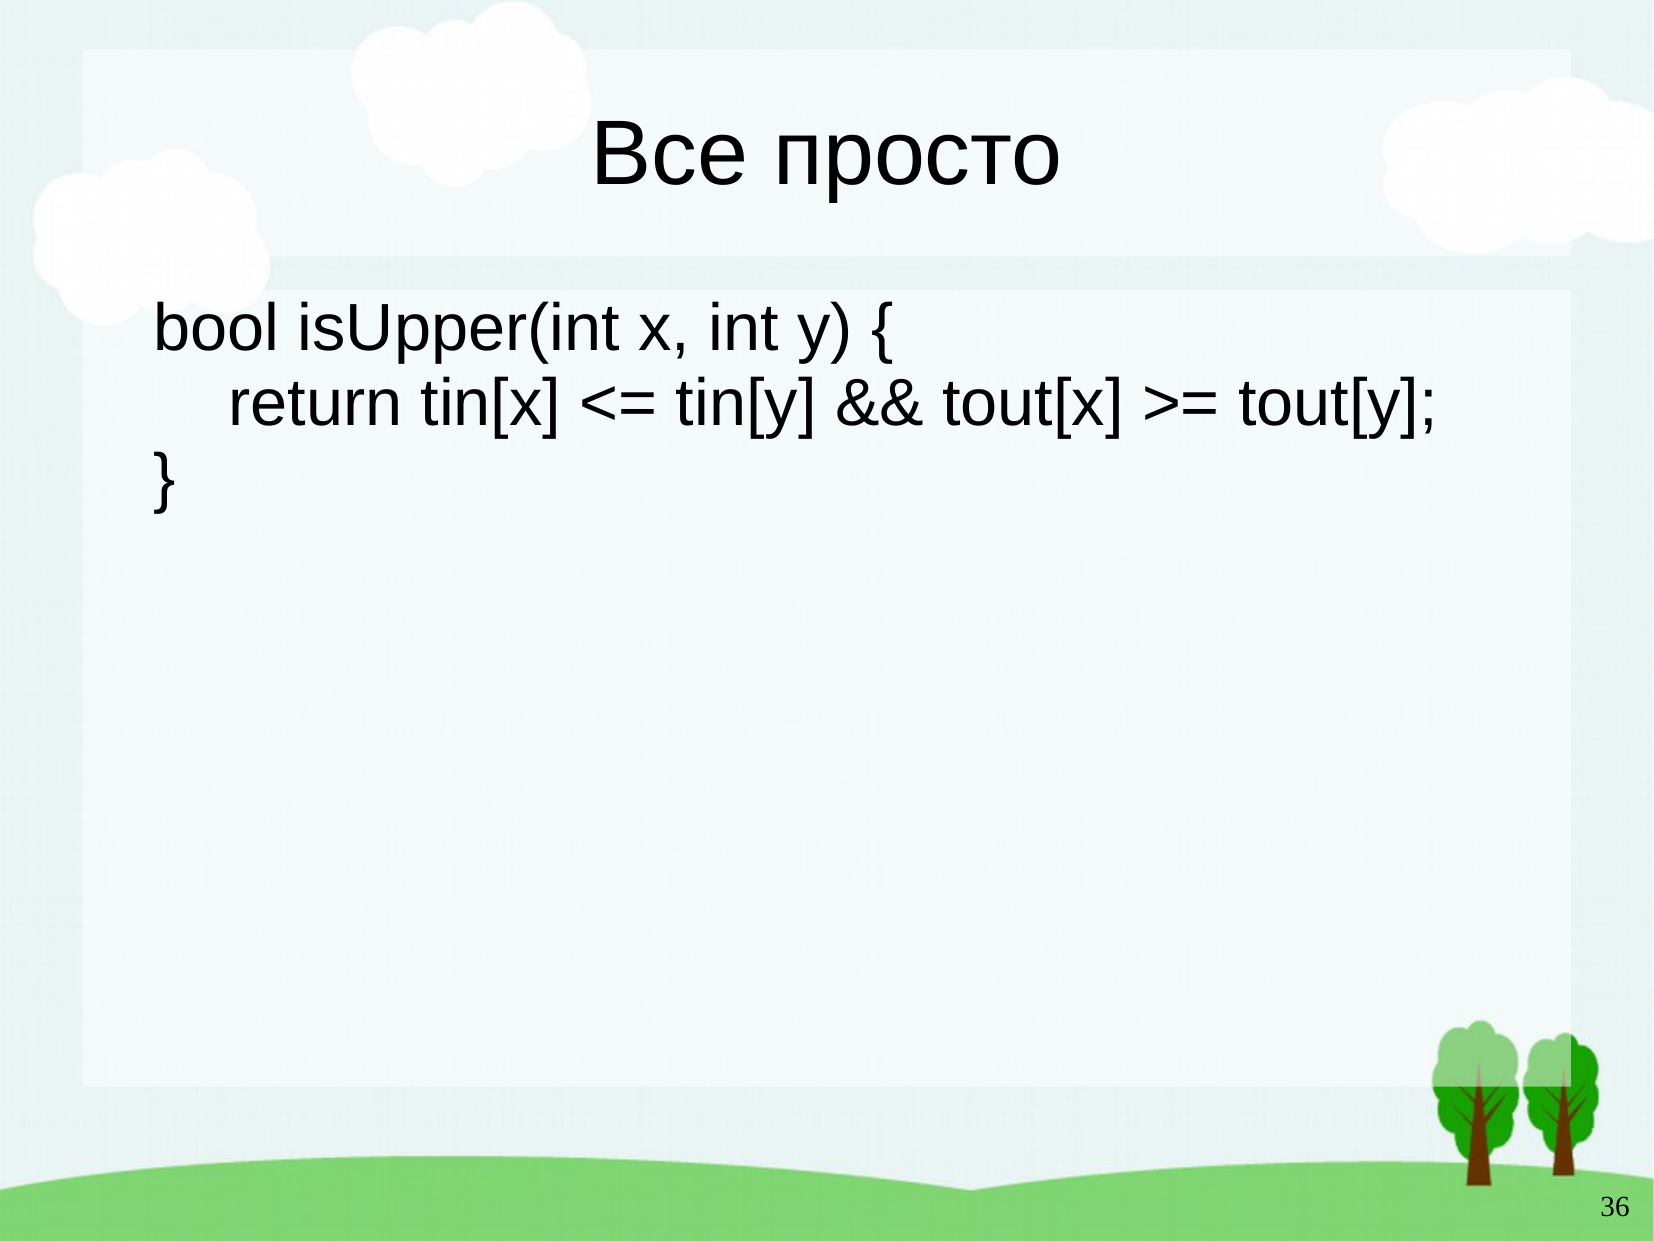

# Все просто
bool isUpper(int x, int y) {
	return tin[x] <= tin[y] && tout[x] >= tout[y];
}
36